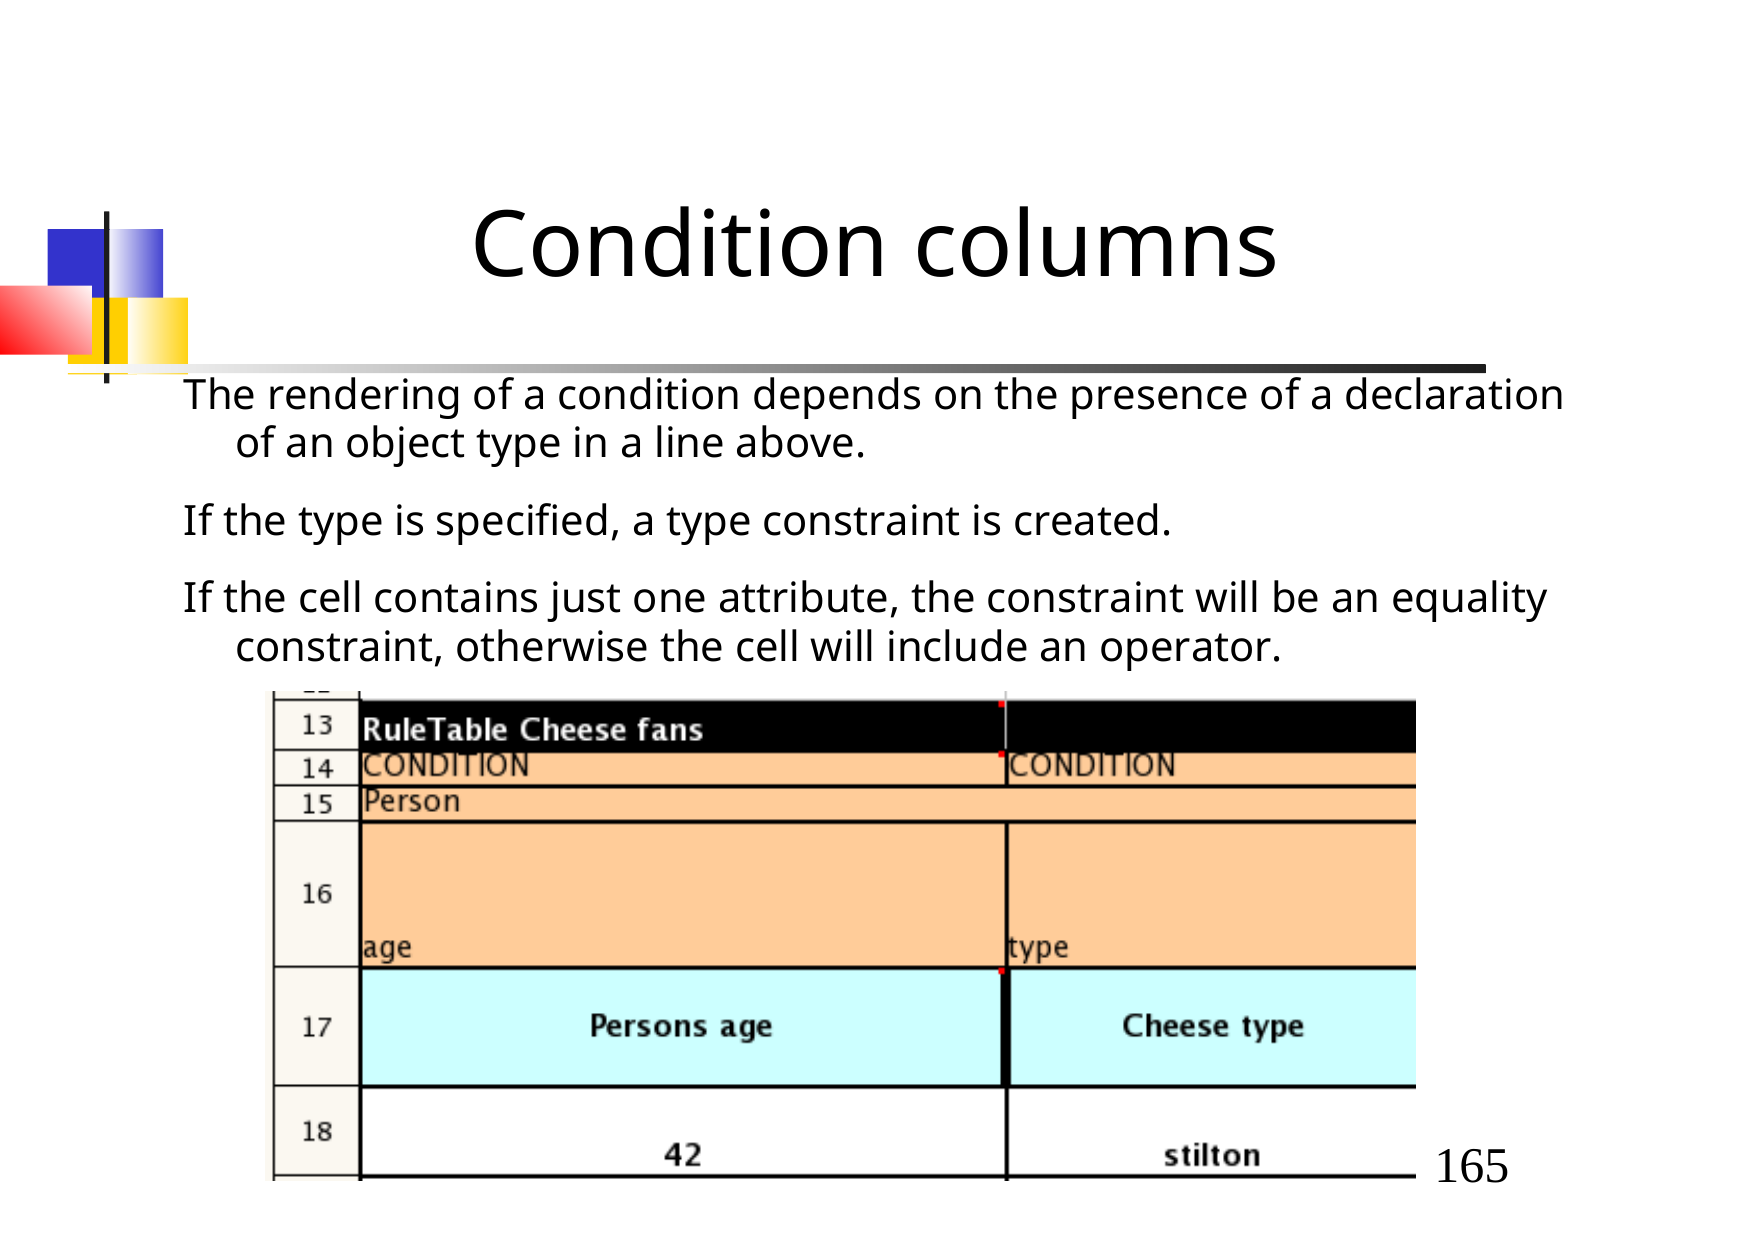

# Condition columns
The rendering of a condition depends on the presence of a declaration of an object type in a line above.
If the type is specified, a type constraint is created.
If the cell contains just one attribute, the constraint will be an equality constraint, otherwise the cell will include an operator.